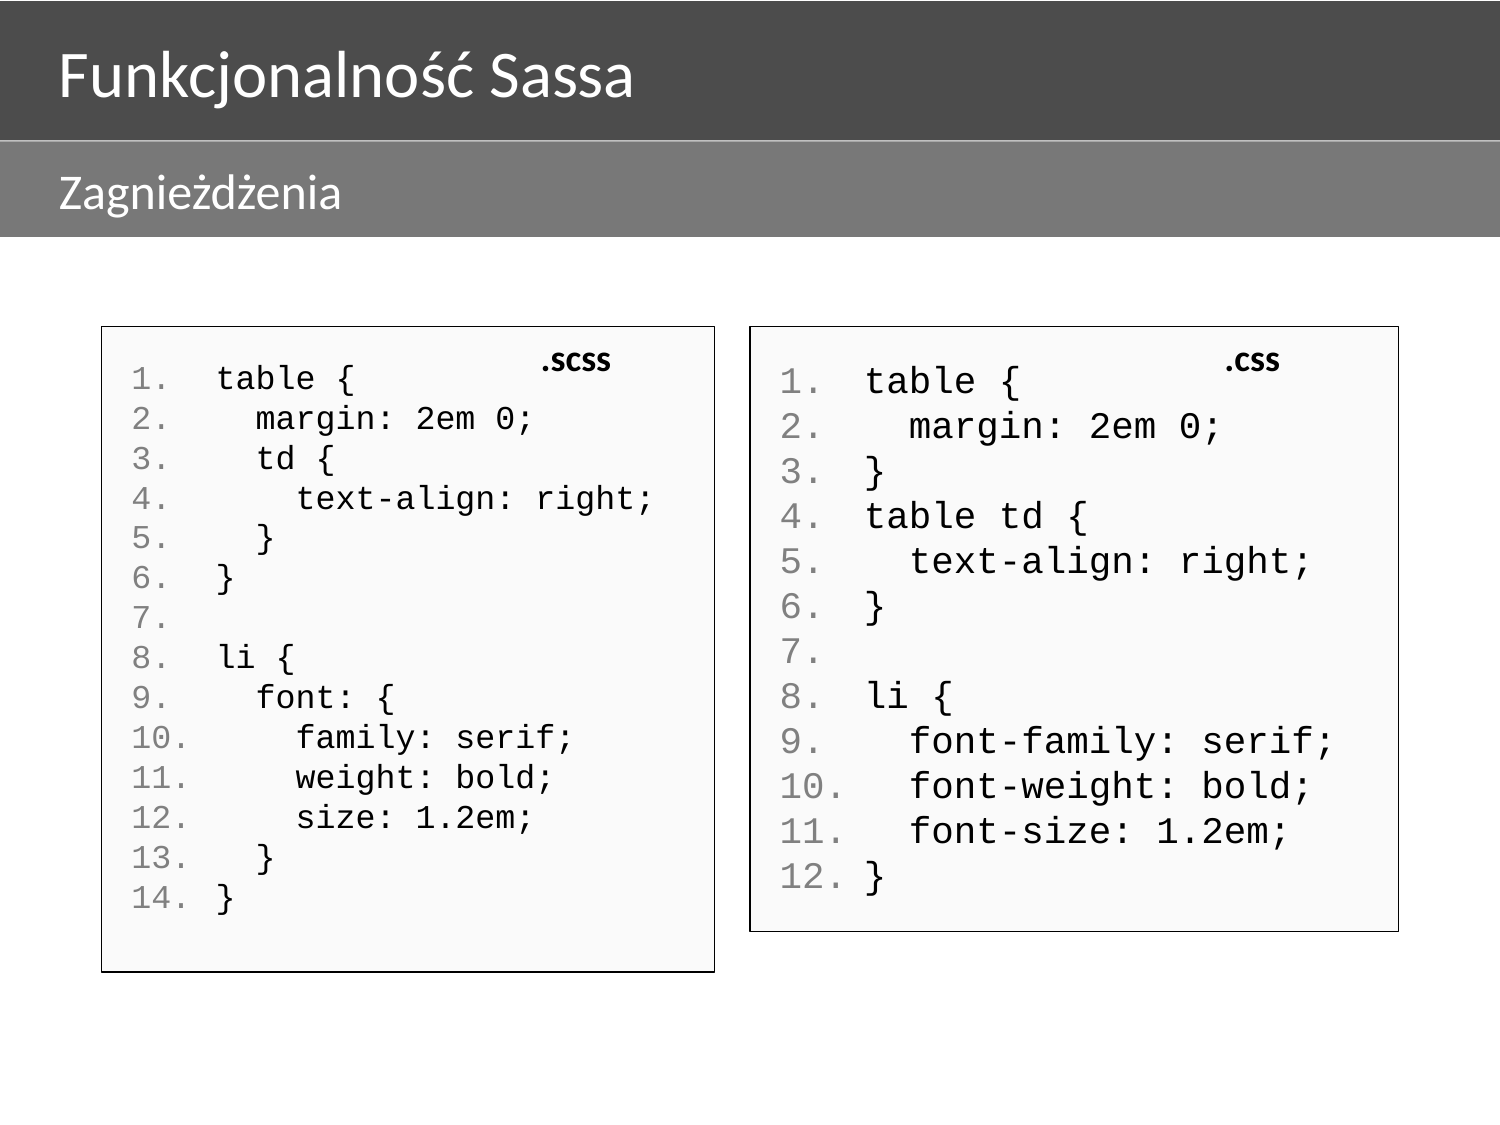

Funkcjonalność Sassa
Zagnieżdżenia
table {
 margin: 2em 0;
 td {
 text-align: right;
 }
}
li {
 font: {
 family: serif;
 weight: bold;
 size: 1.2em;
 }
}
.scss
table {
 margin: 2em 0;
}
table td {
 text-align: right;
}
li {
 font-family: serif;
 font-weight: bold;
 font-size: 1.2em;
}
.css